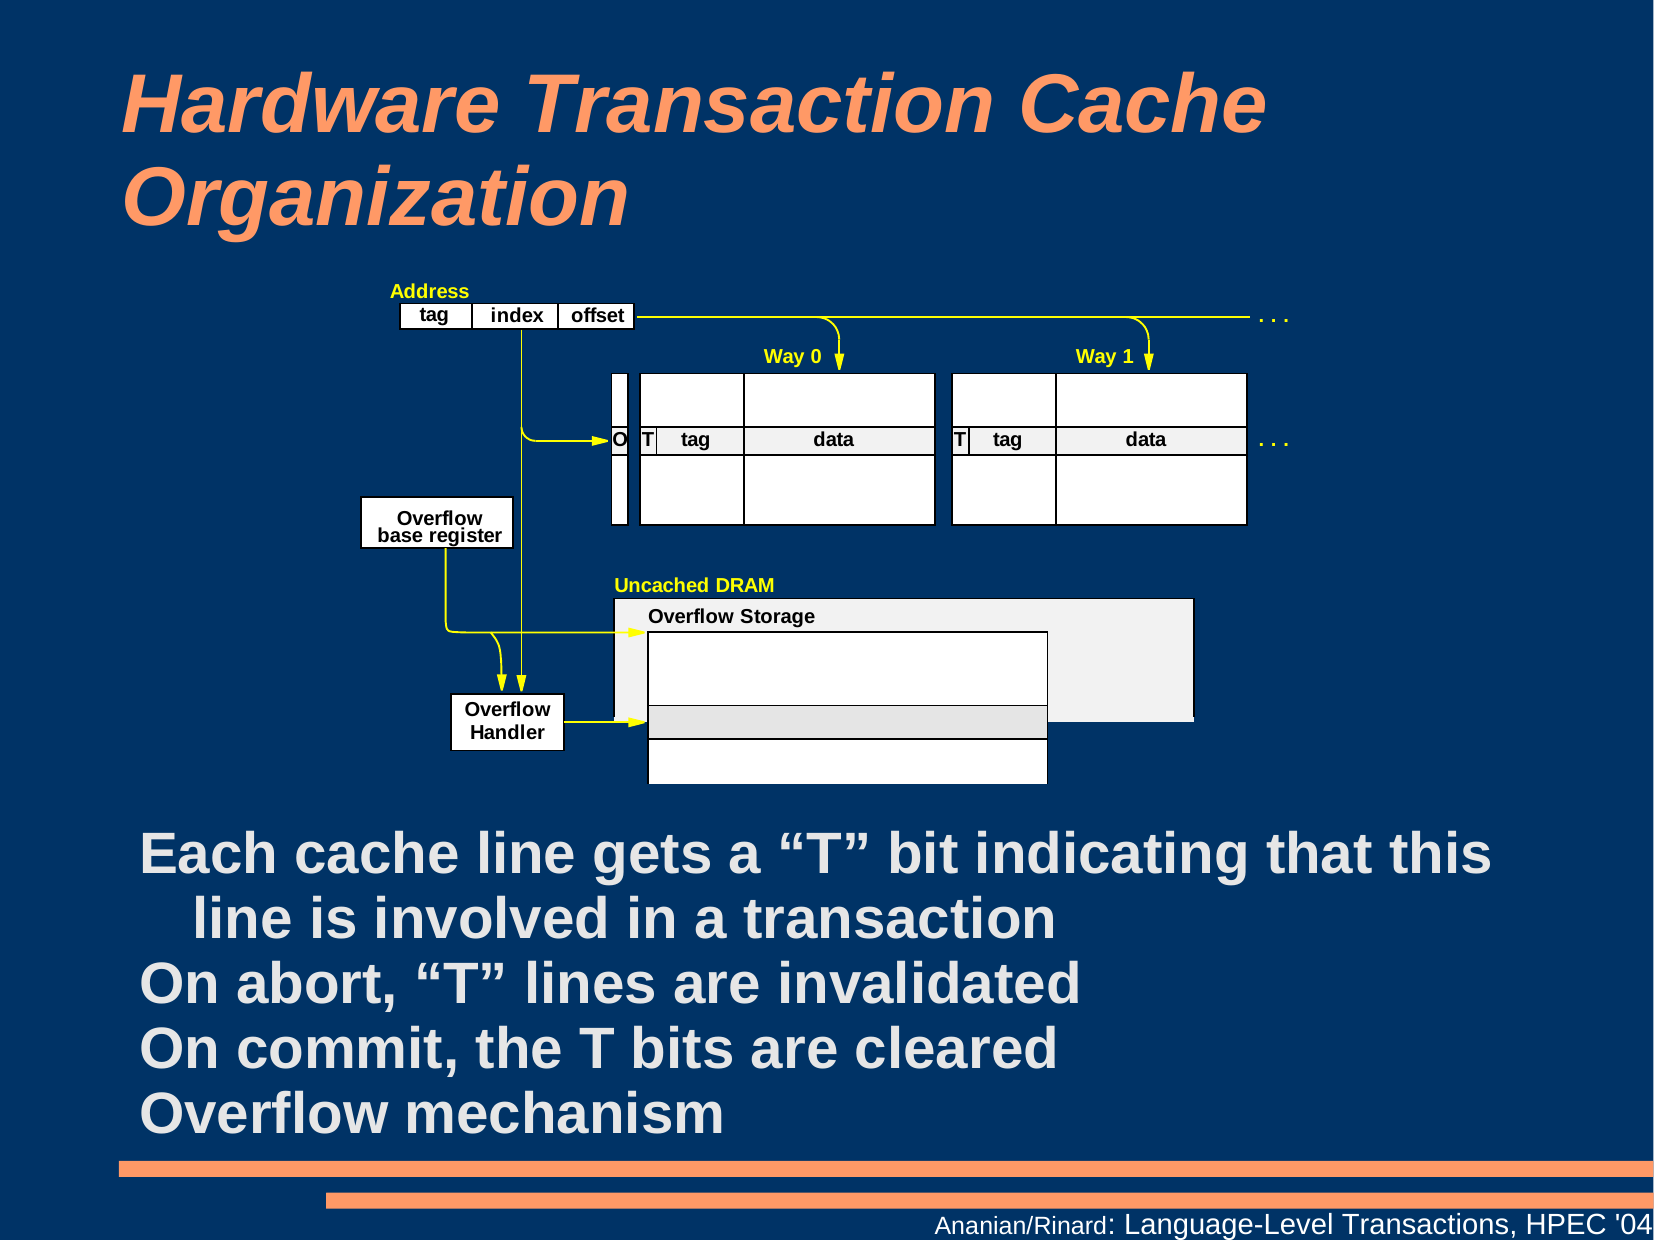

# Hardware Transaction Cache Organization
Each cache line gets a “T” bit indicating that this line is involved in a transaction
On abort, “T” lines are invalidated
On commit, the T bits are cleared
Overflow mechanism